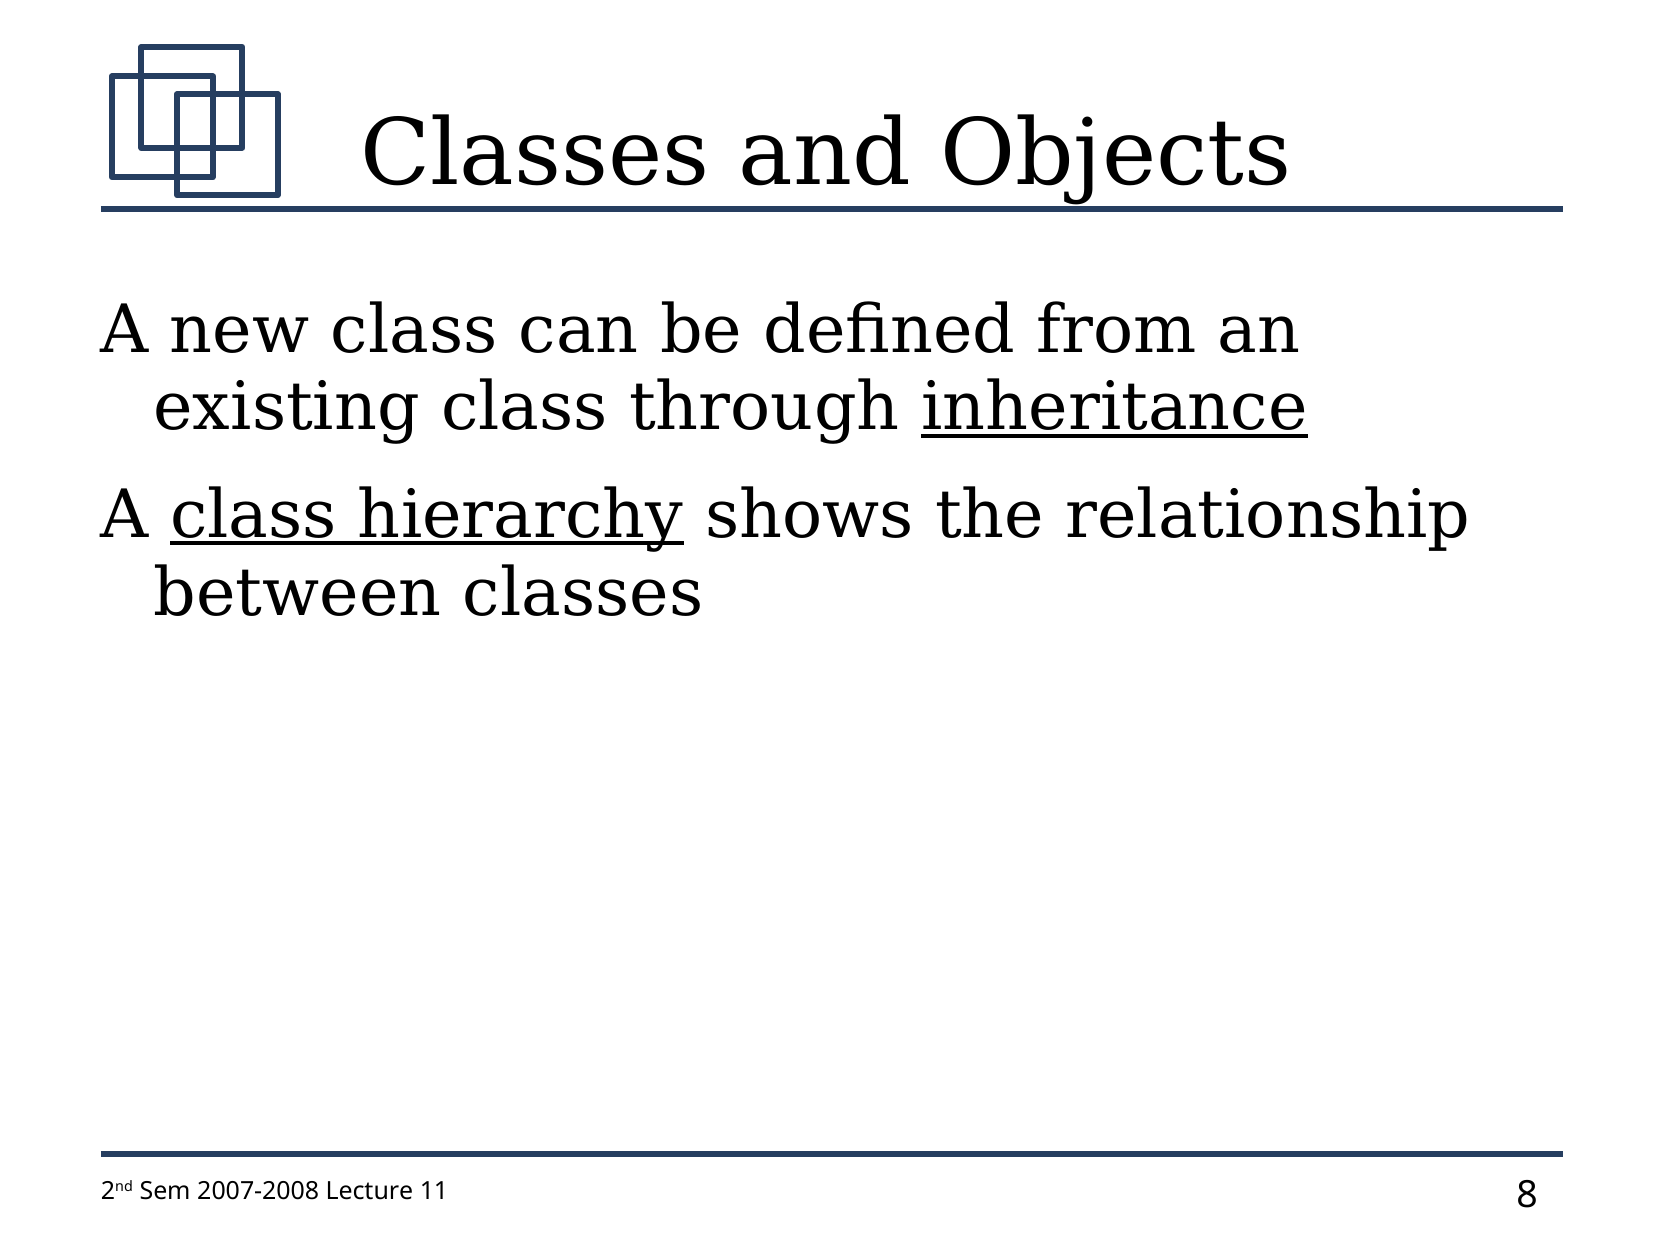

# Classes and Objects
A new class can be defined from an existing class through inheritance
A class hierarchy shows the relationship between classes